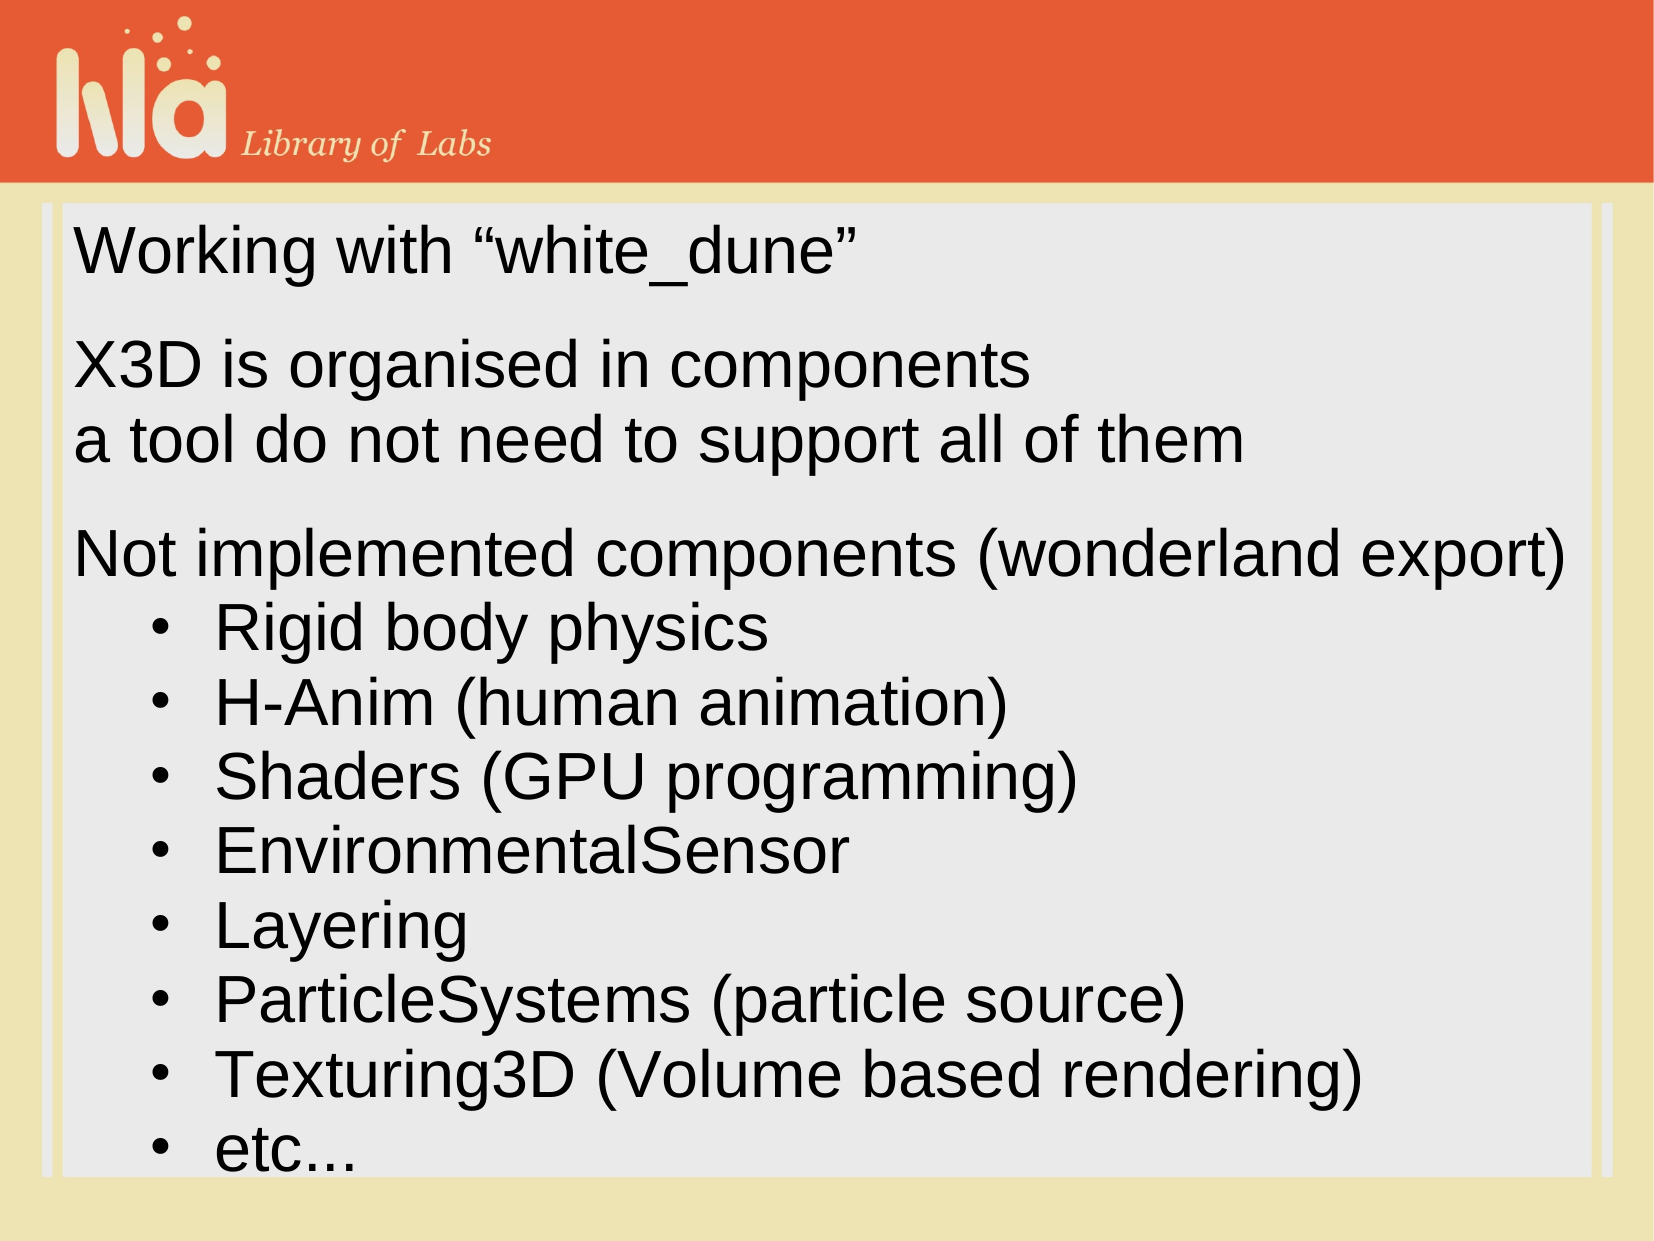

Working with “white_dune”
X3D is organised in components
a tool do not need to support all of them
Not implemented components (wonderland export)
 Rigid body physics
 H-Anim (human animation)
 Shaders (GPU programming)
 EnvironmentalSensor
 Layering
 ParticleSystems (particle source)
 Texturing3D (Volume based rendering)
 etc...